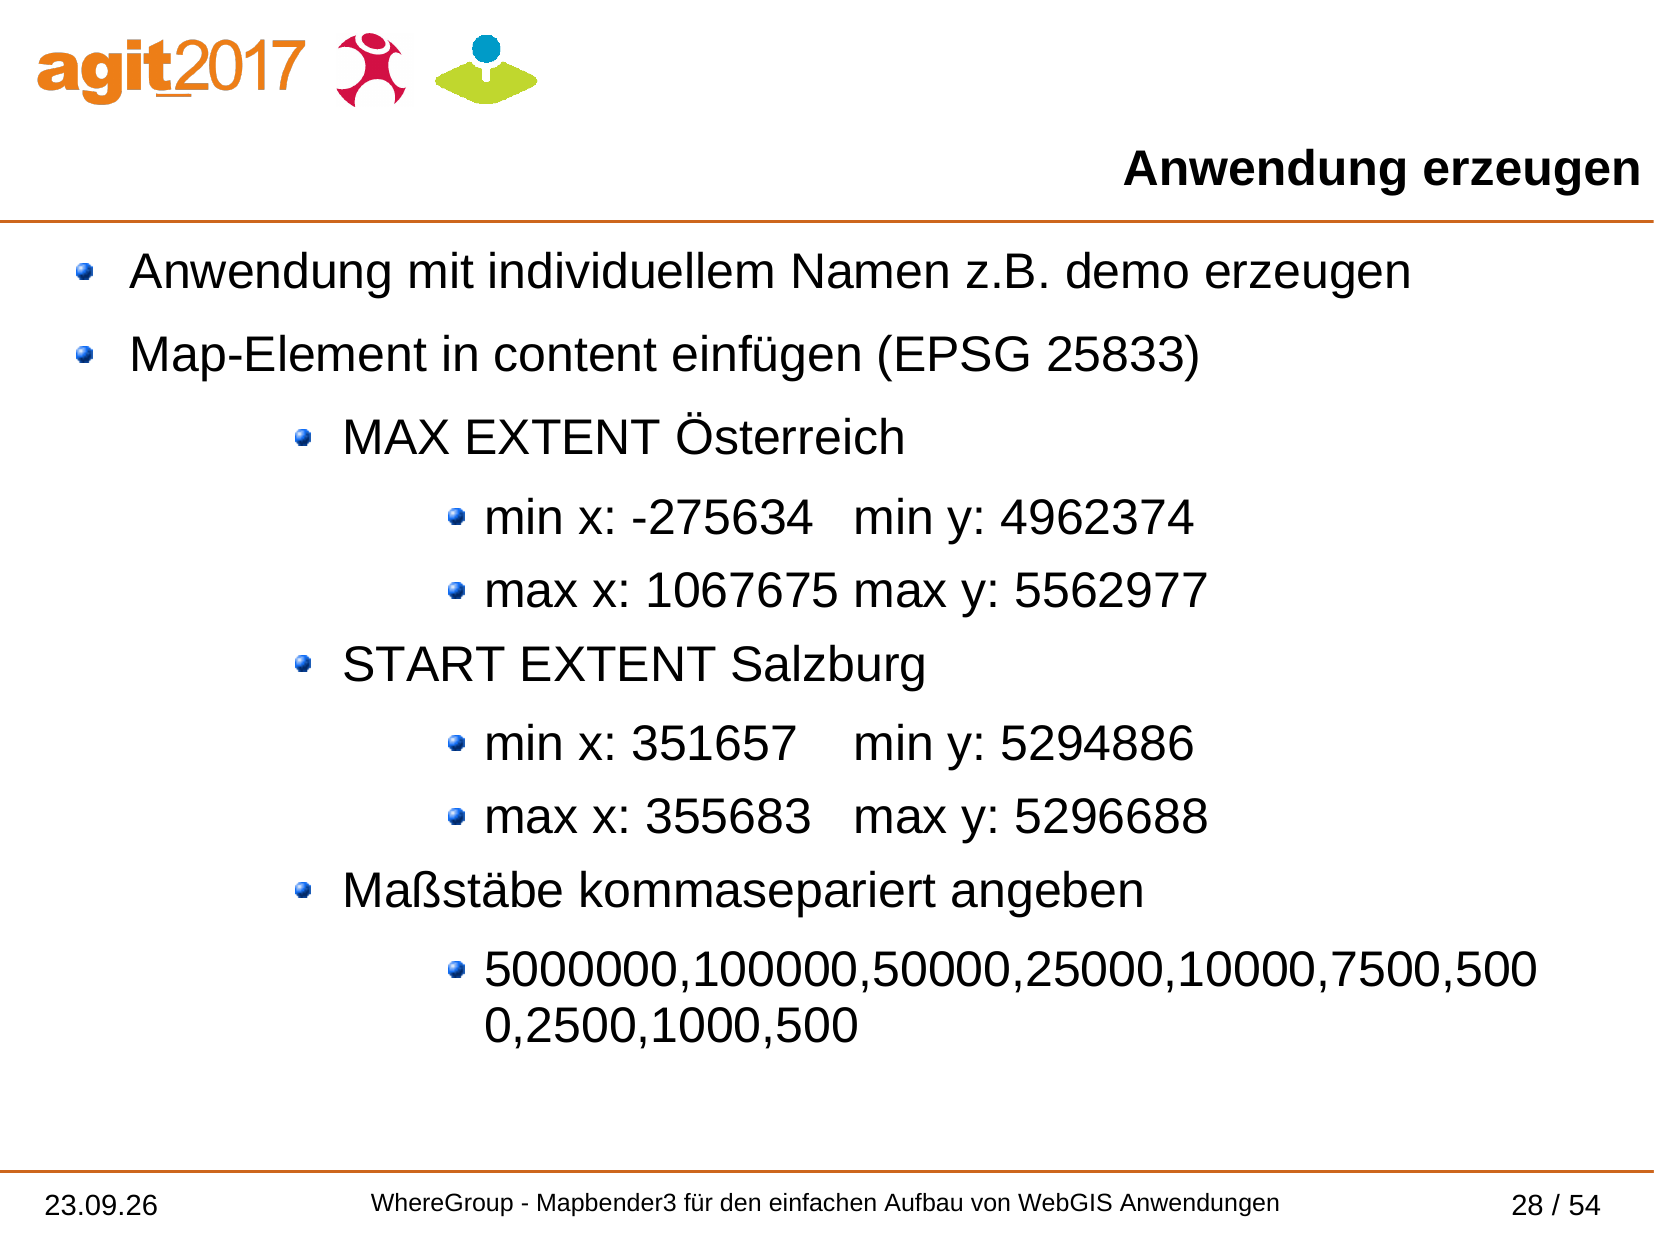

# Anwendung erzeugen
Anwendung mit individuellem Namen z.B. demo erzeugen
Map-Element in content einfügen (EPSG 25833)
MAX EXTENT Österreich
min x: -275634	min y: 4962374
max x: 1067675	max y: 5562977
START EXTENT Salzburg
min x: 351657	min y: 5294886
max x: 355683	max y: 5296688
Maßstäbe kommasepariert angeben
5000000,100000,50000,25000,10000,7500,5000,2500,1000,500